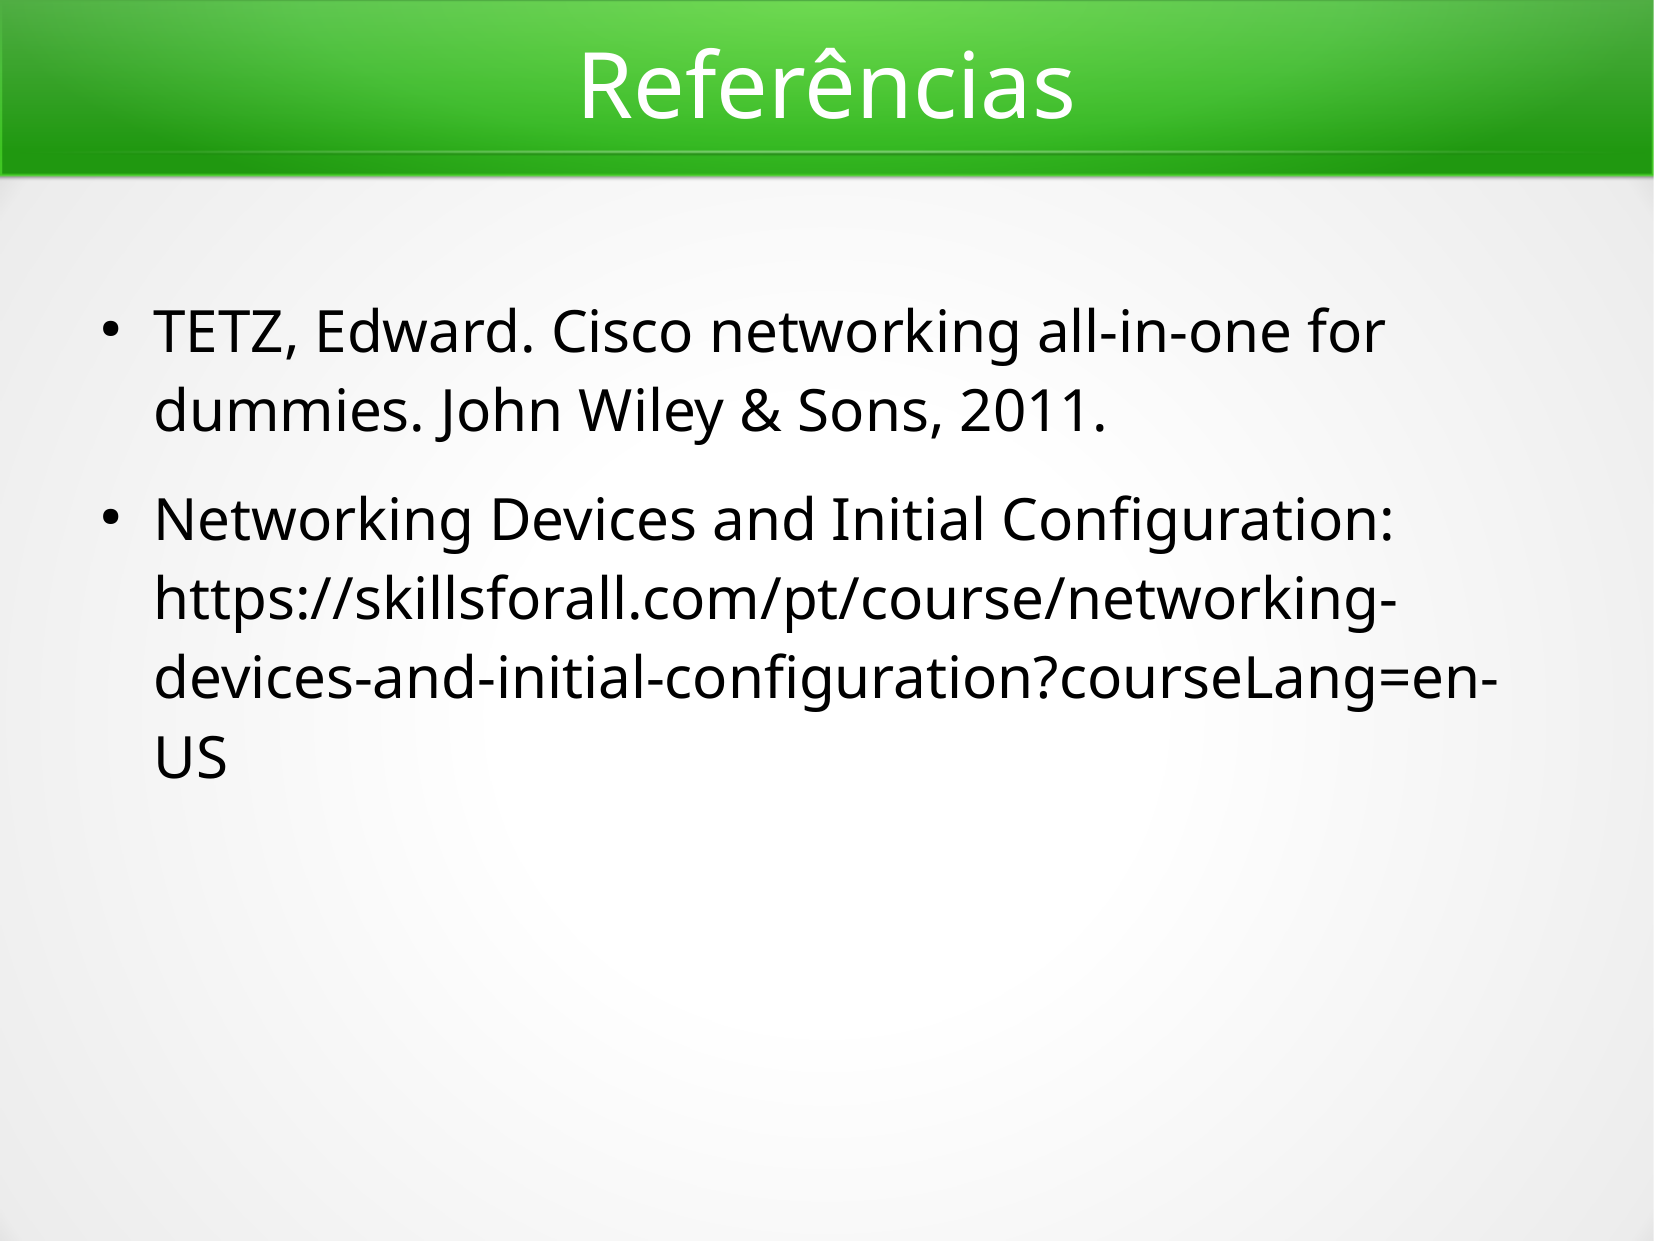

# Referências
TETZ, Edward. Cisco networking all-in-one for dummies. John Wiley & Sons, 2011.
Networking Devices and Initial Configuration: https://skillsforall.com/pt/course/networking-devices-and-initial-configuration?courseLang=en-US